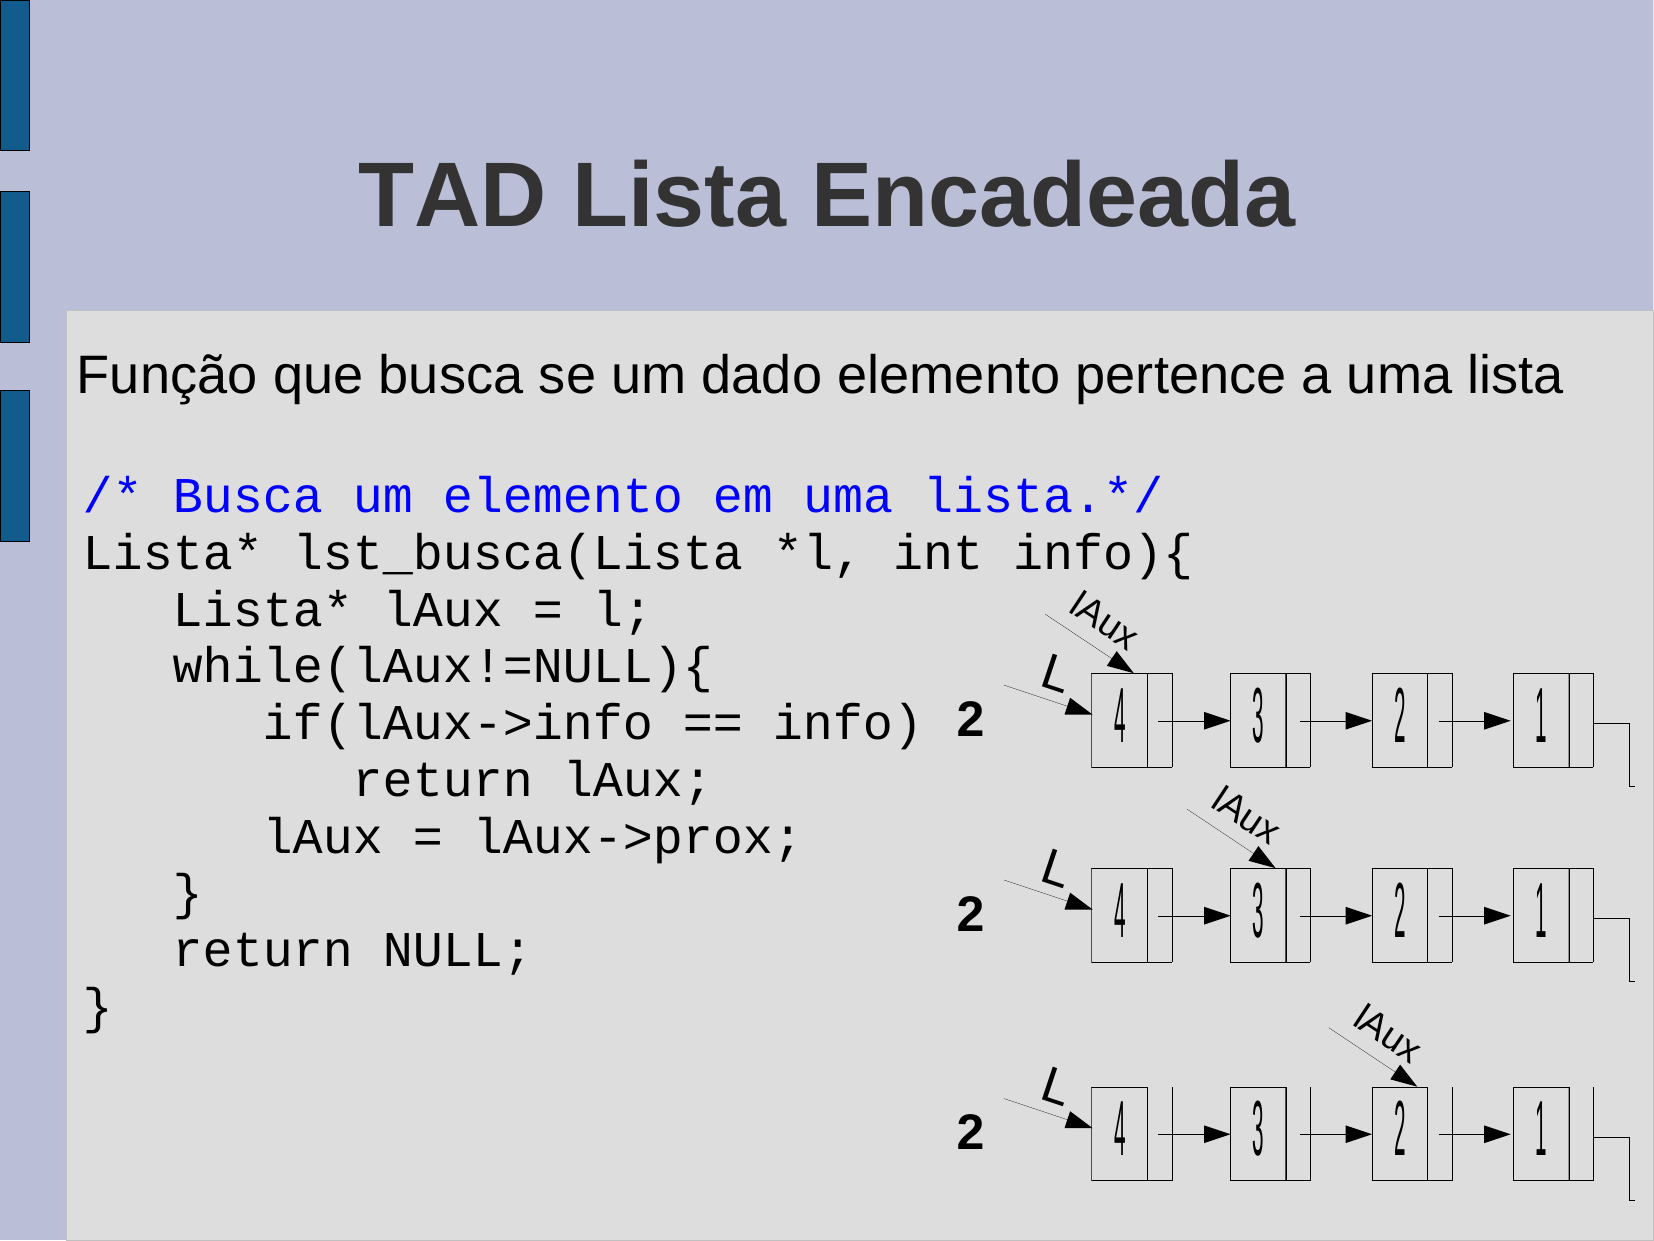

# TAD Lista Encadeada
Função que busca se um dado elemento pertence a uma lista
/* Busca um elemento em uma lista.*/
Lista* lst_busca(Lista *l, int info){
 Lista* lAux = l;
 while(lAux!=NULL){
 if(lAux->info == info)
 return lAux;
 lAux = lAux->prox;
 }
 return NULL;
}
lAux
L
2
lAux
L
2
lAux
L
2